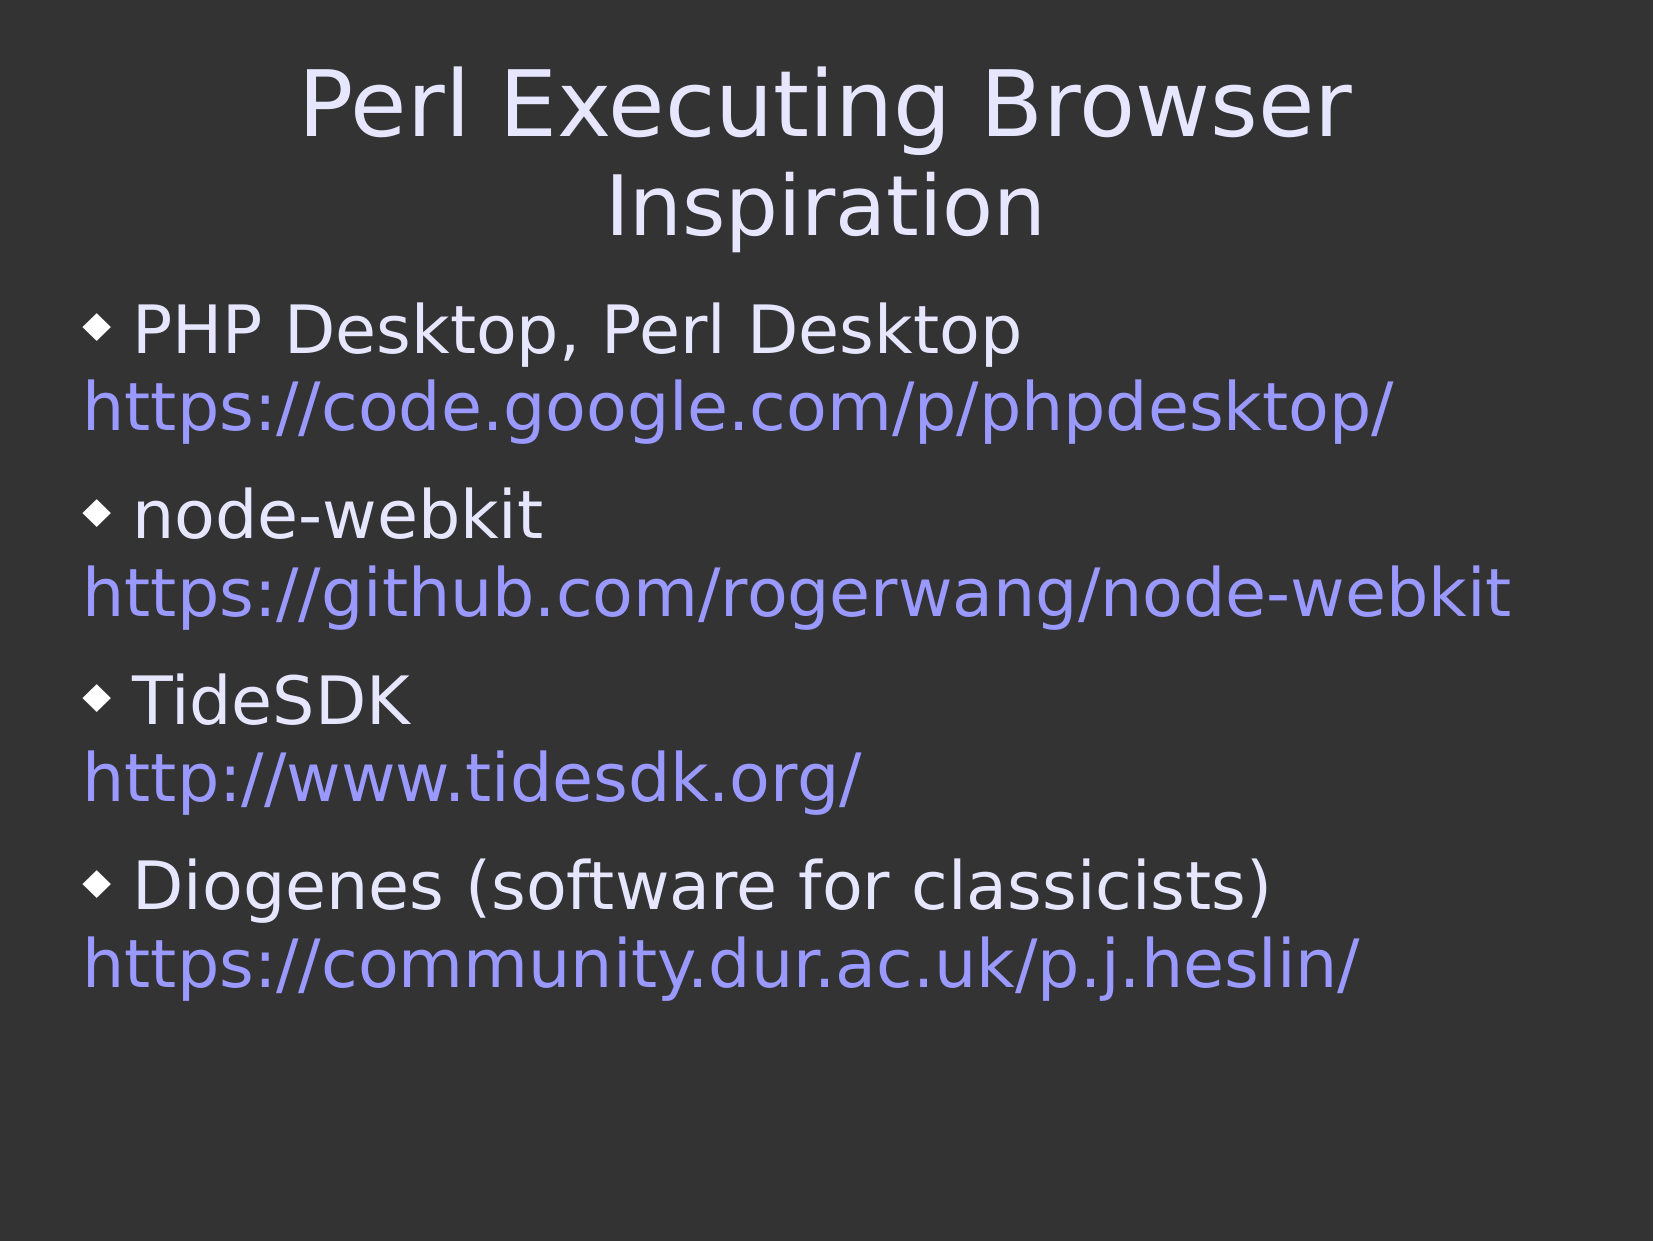

# Perl Executing Browser Inspiration
 PHP Desktop, Perl Desktop
https://code.google.com/p/phpdesktop/
 node-webkit
https://github.com/rogerwang/node-webkit
 TideSDK
http://www.tidesdk.org/
 Diogenes (software for classicists)
https://community.dur.ac.uk/p.j.heslin/